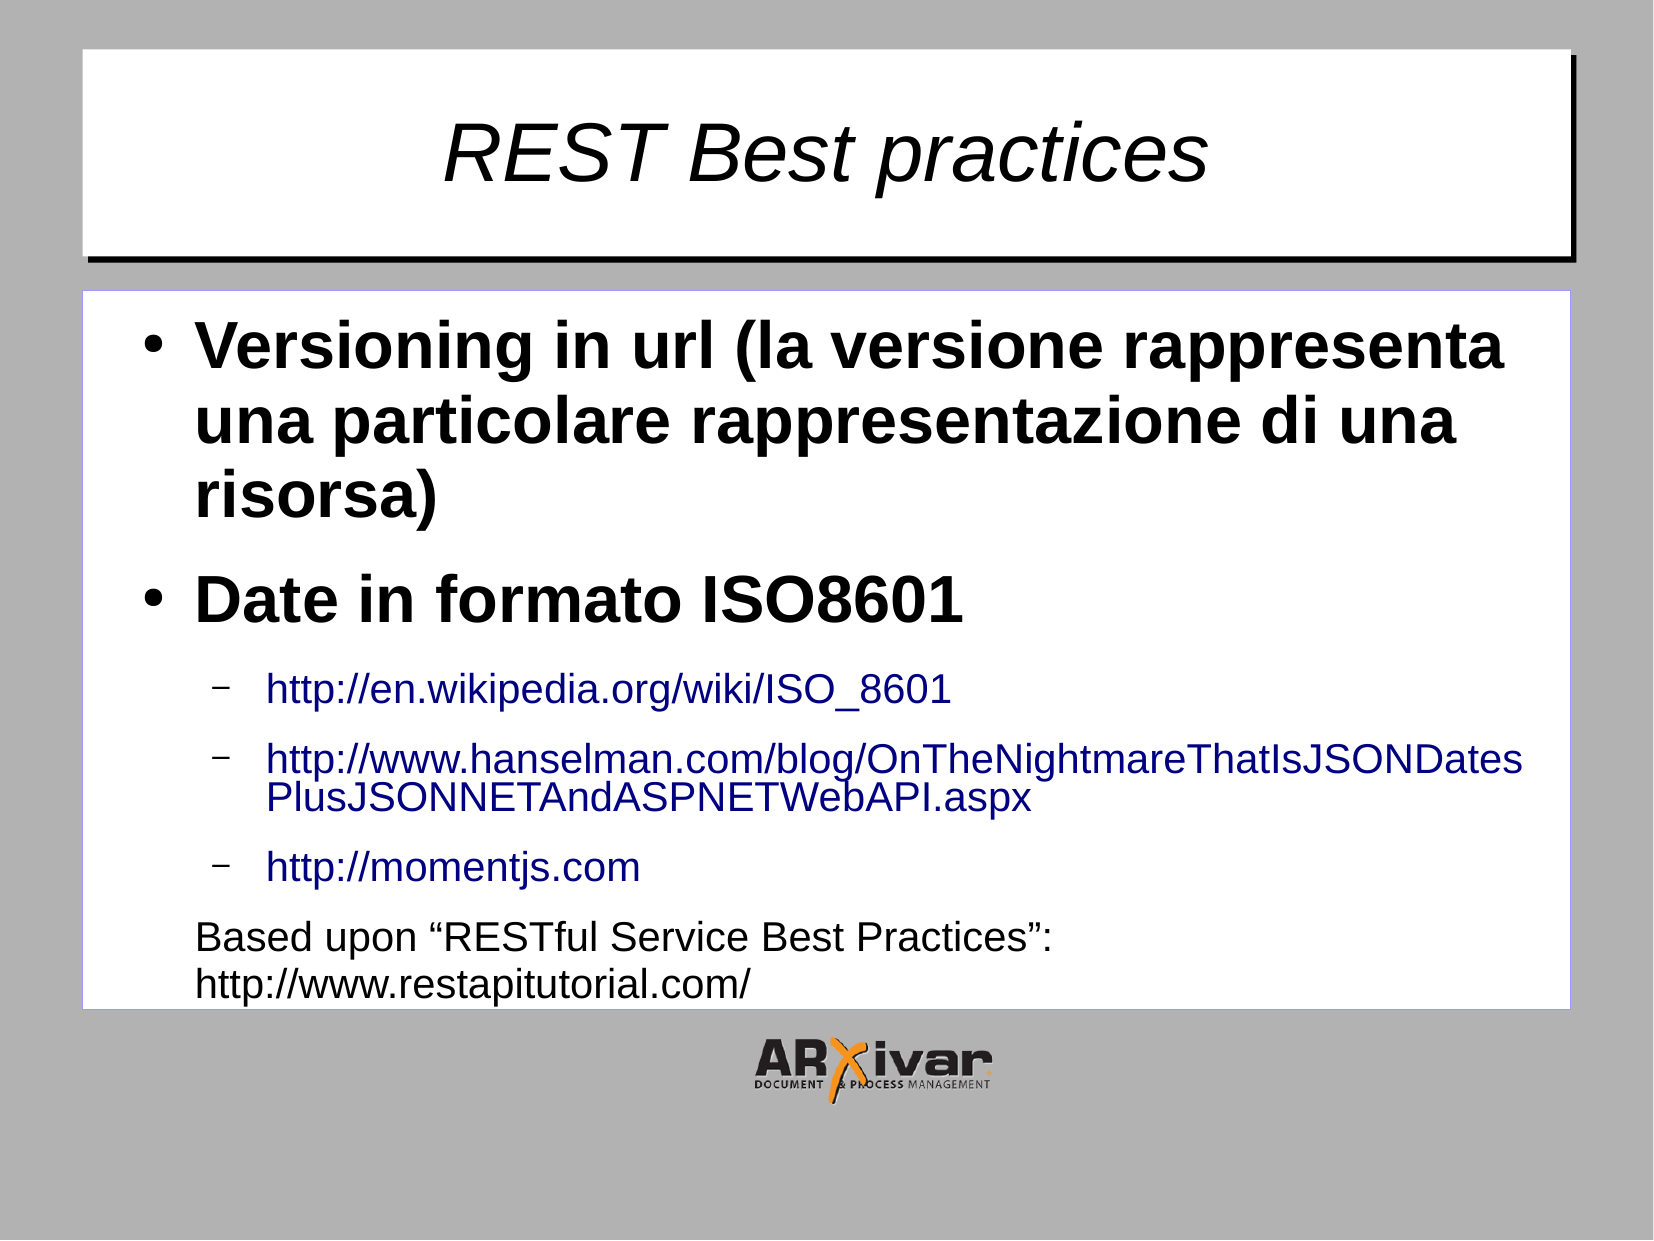

# REST Best practices
Versioning in url (la versione rappresenta una particolare rappresentazione di una risorsa)
Date in formato ISO8601
http://en.wikipedia.org/wiki/ISO_8601
http://www.hanselman.com/blog/OnTheNightmareThatIsJSONDatesPlusJSONNETAndASPNETWebAPI.aspx
http://momentjs.com
Based upon “RESTful Service Best Practices”: http://www.restapitutorial.com/